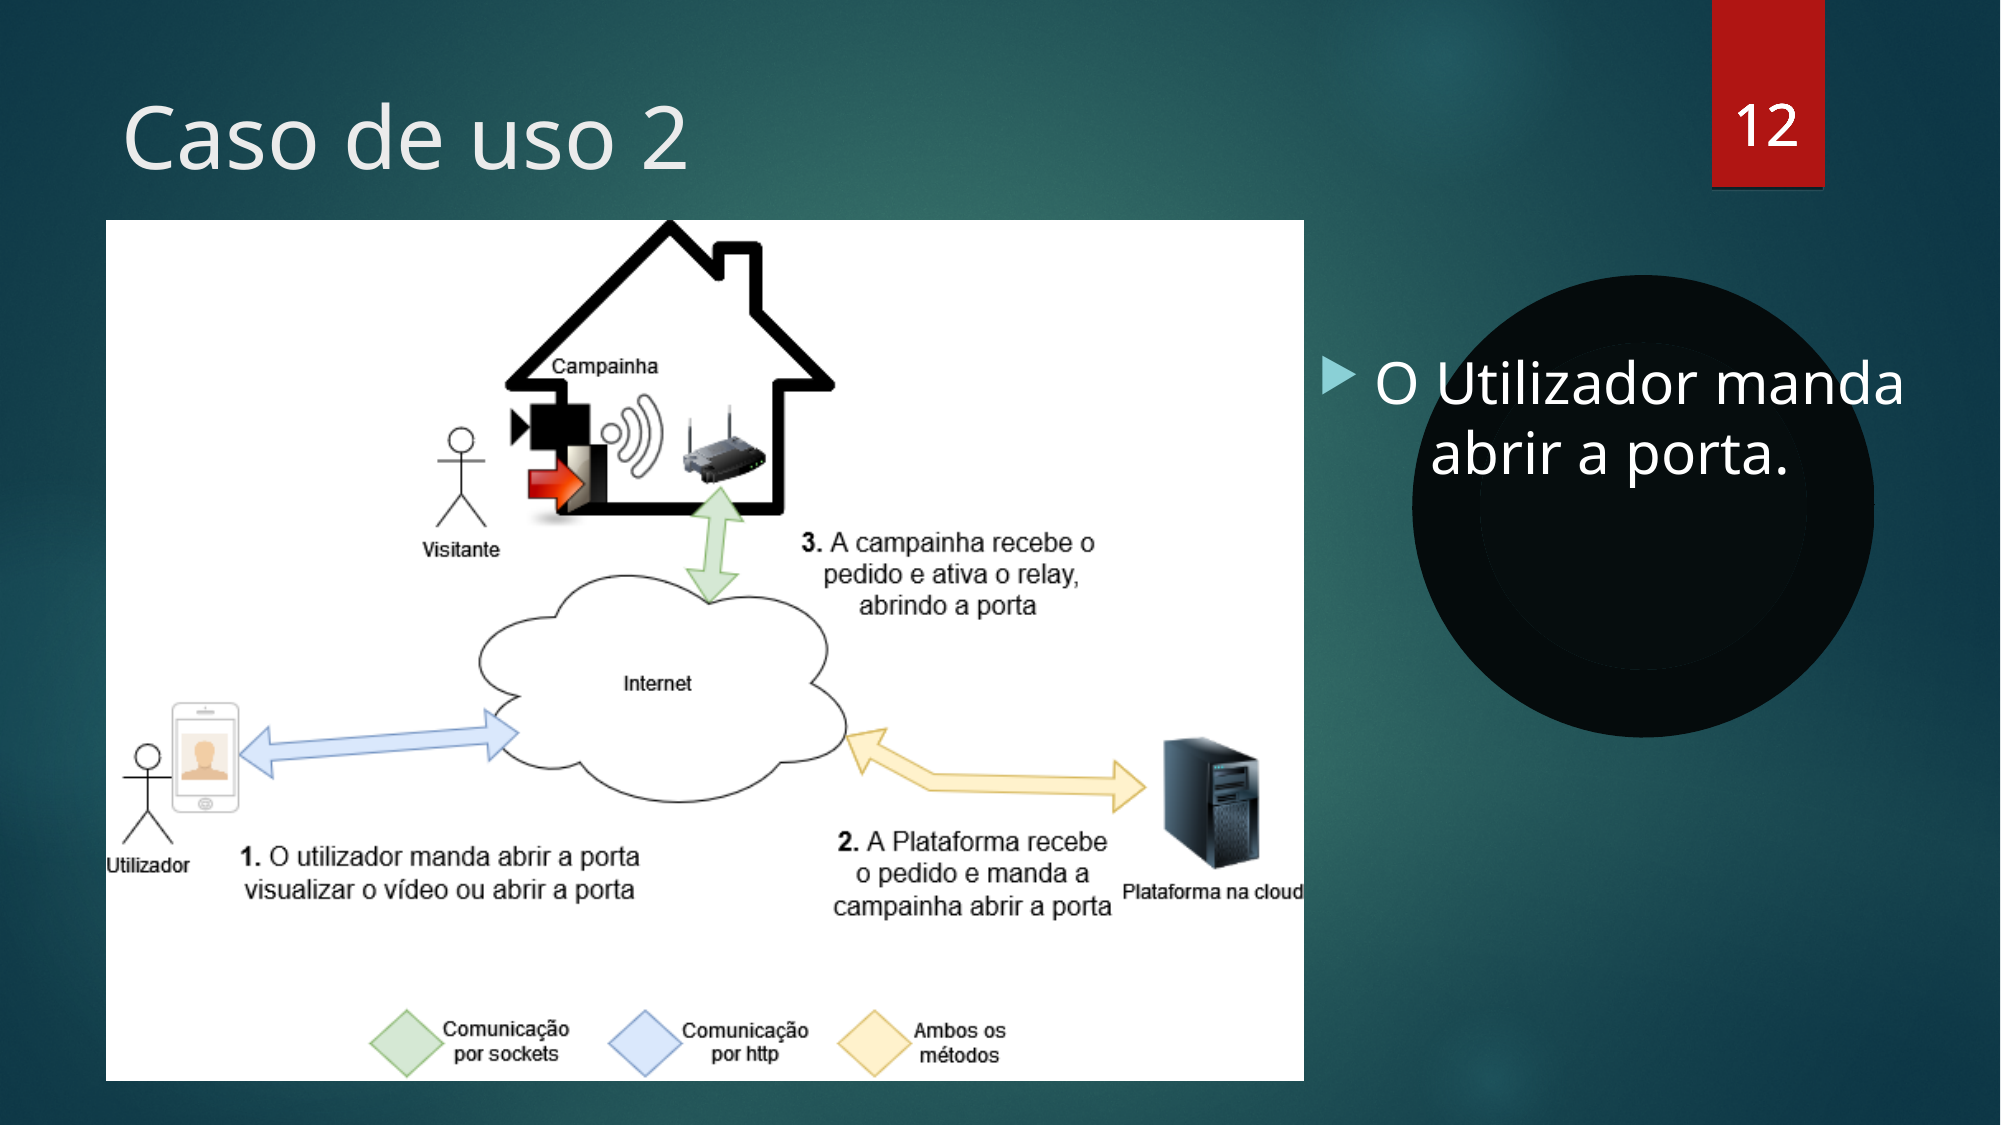

# Caso de uso 2
O Utilizador manda abrir a porta.